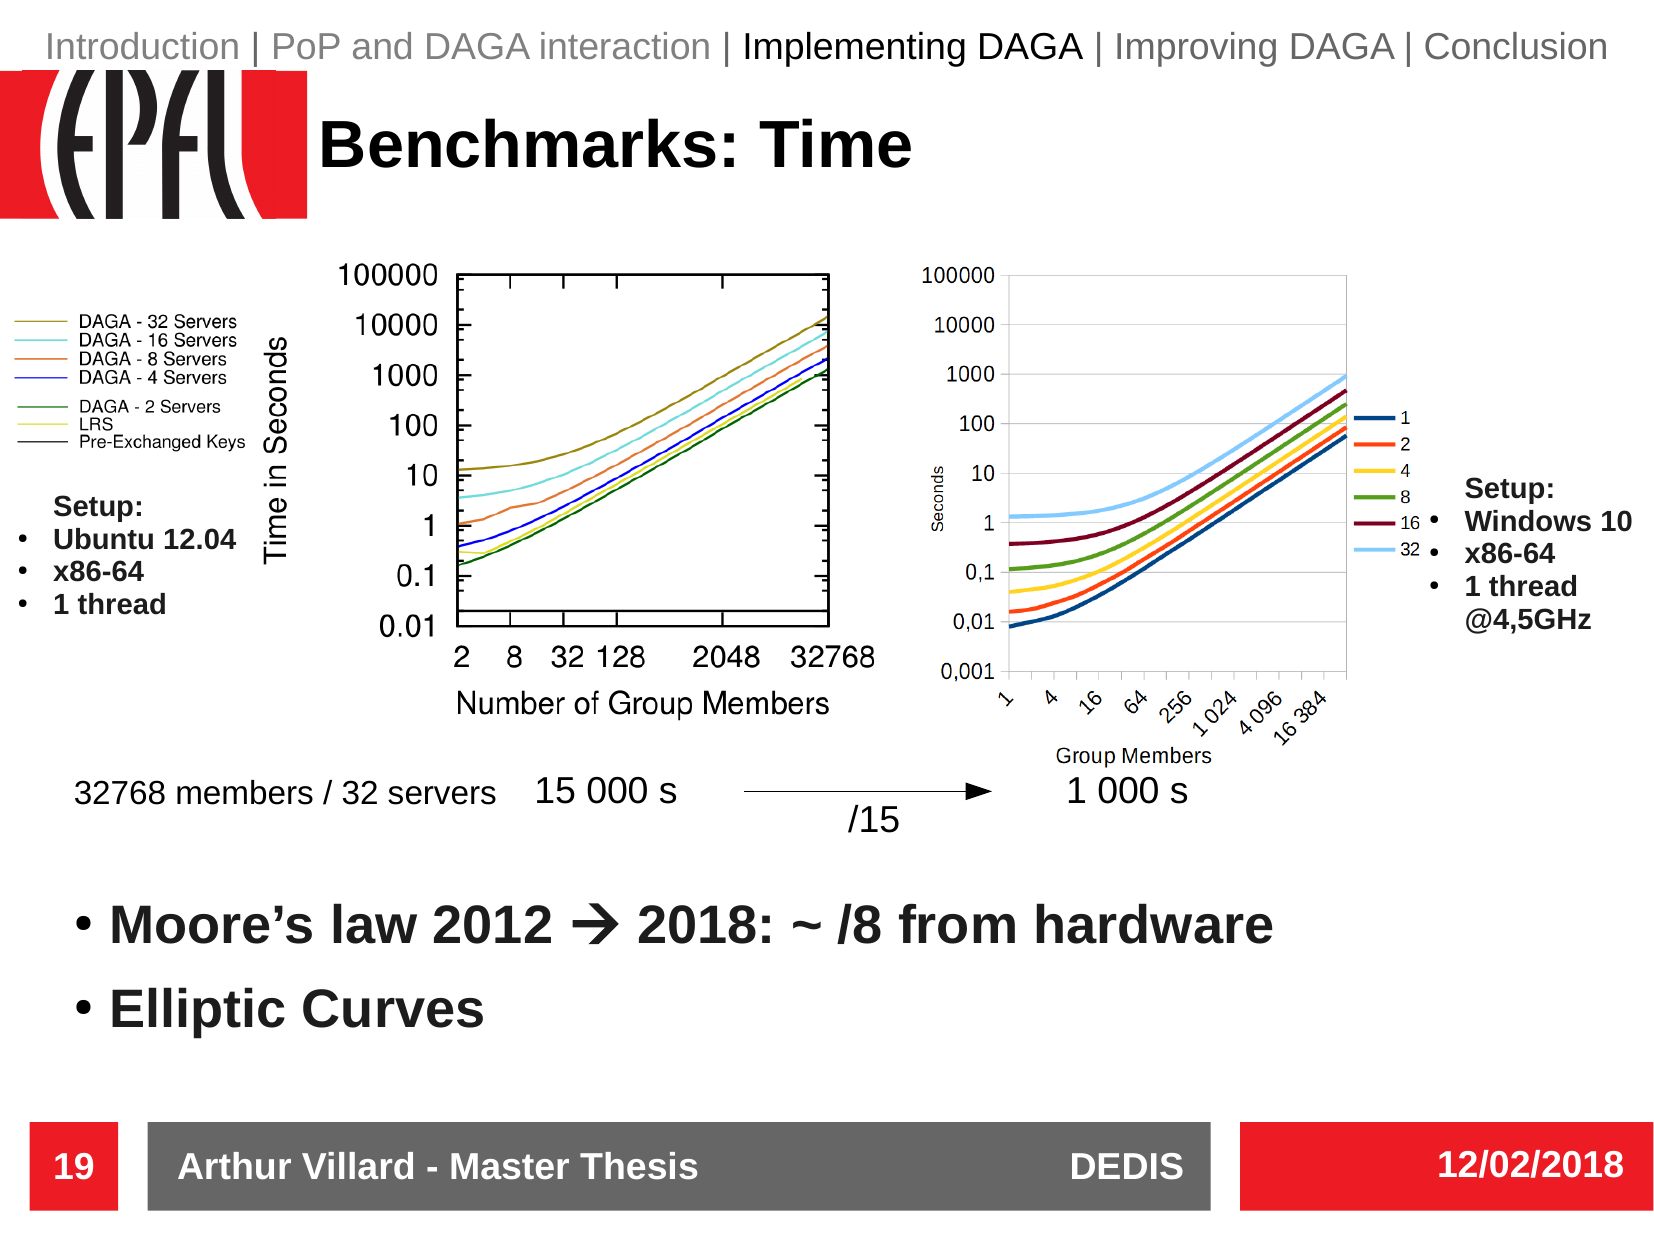

Introduction | PoP and DAGA interaction | Implementing DAGA | Improving DAGA | Conclusion
# Benchmarks: Time
Setup:
Windows 10
x86-64
1 thread
@4,5GHz
Setup:
Ubuntu 12.04
x86-64
1 thread
15 000 s
1 000 s
32768 members / 32 servers
/15
Moore’s law 2012  2018: ~ /8 from hardware
Elliptic Curves
19
Arthur Villard - Master Thesis
12/02/2018